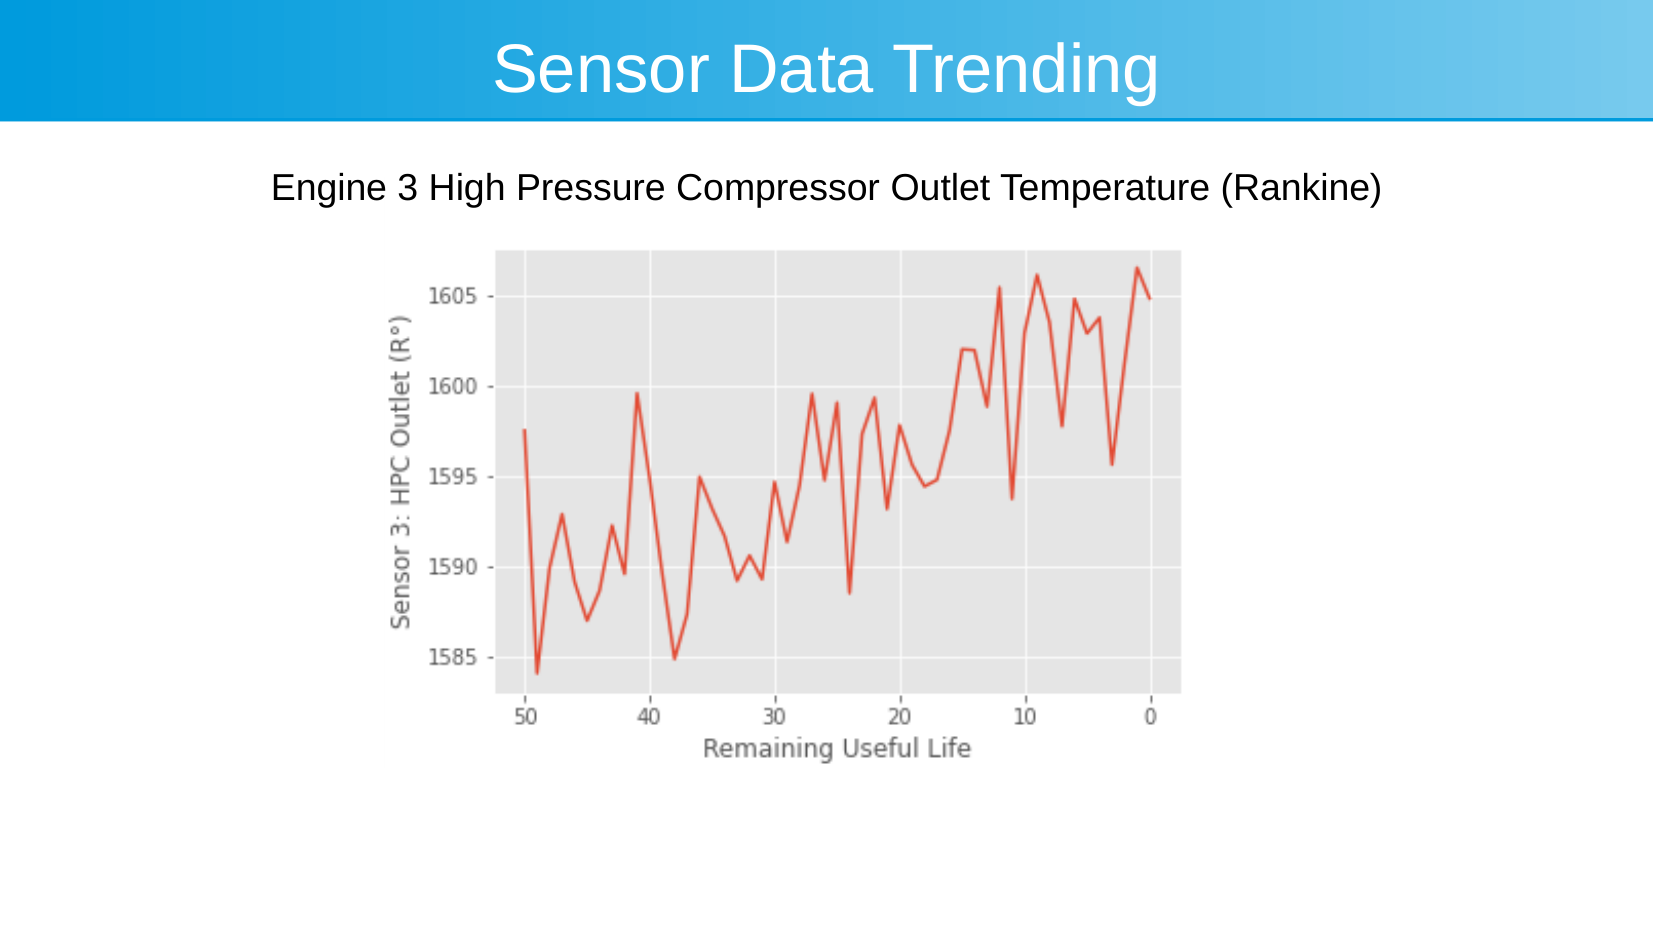

# Sensor Data Trending
Engine 3 High Pressure Compressor Outlet Temperature (Rankine)
10